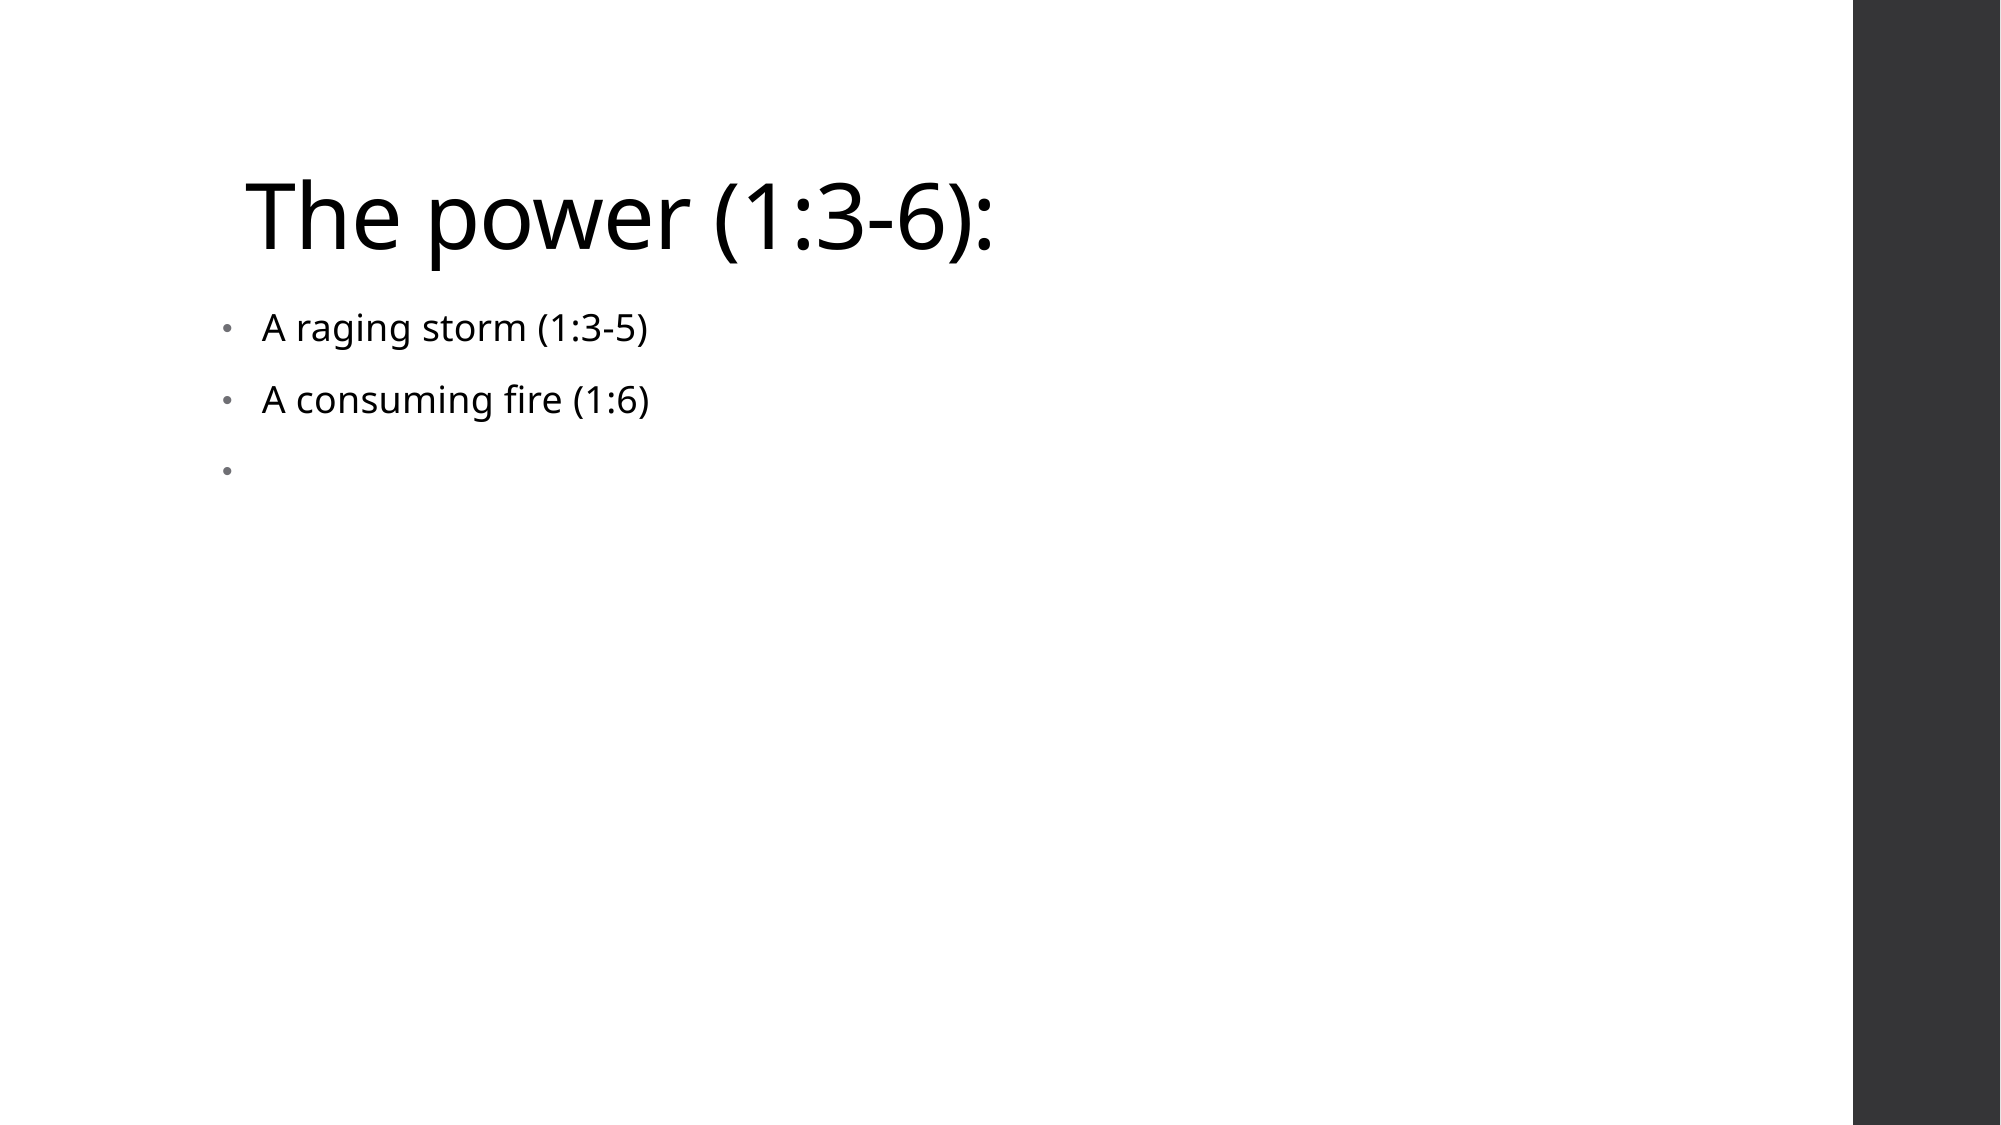

# The power (1:3-6):
 A raging storm (1:3-5)
 A consuming fire (1:6)